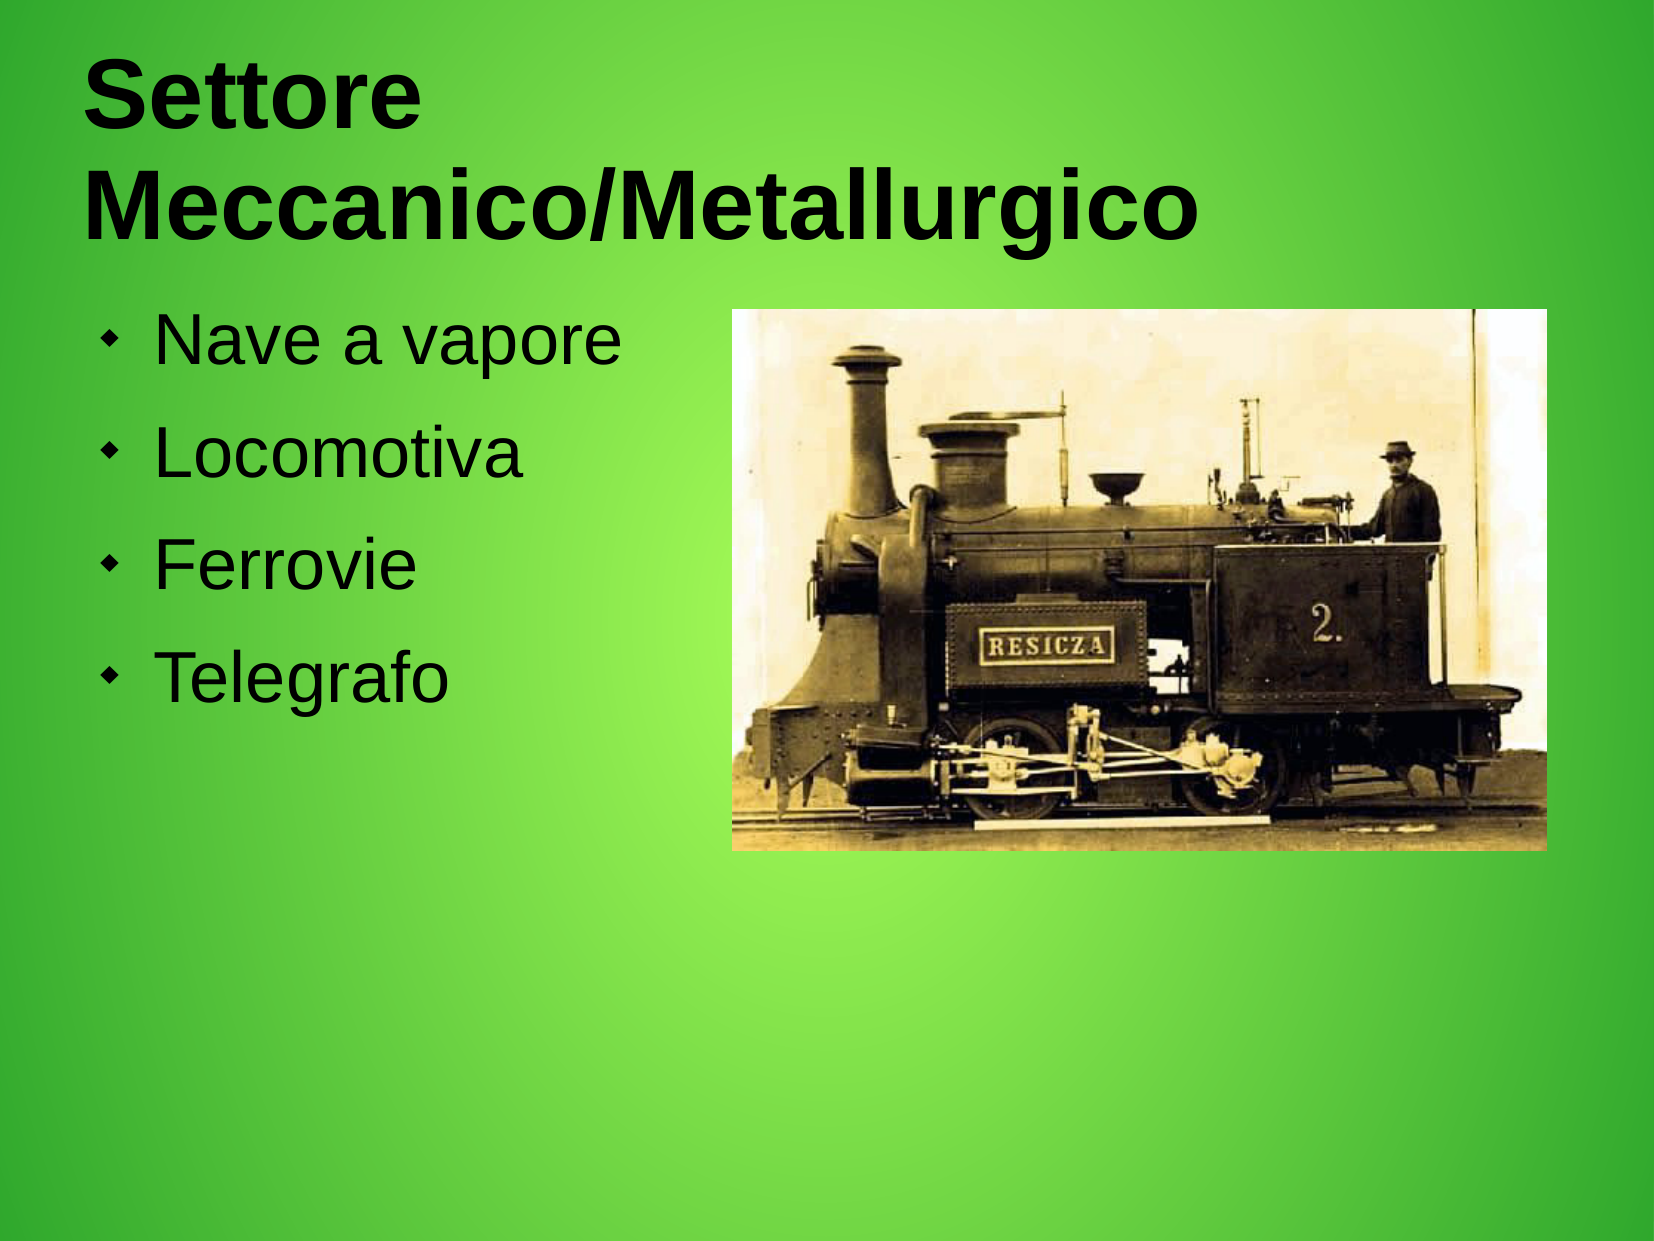

# Settore Meccanico/Metallurgico
Nave a vapore
Locomotiva
Ferrovie
Telegrafo